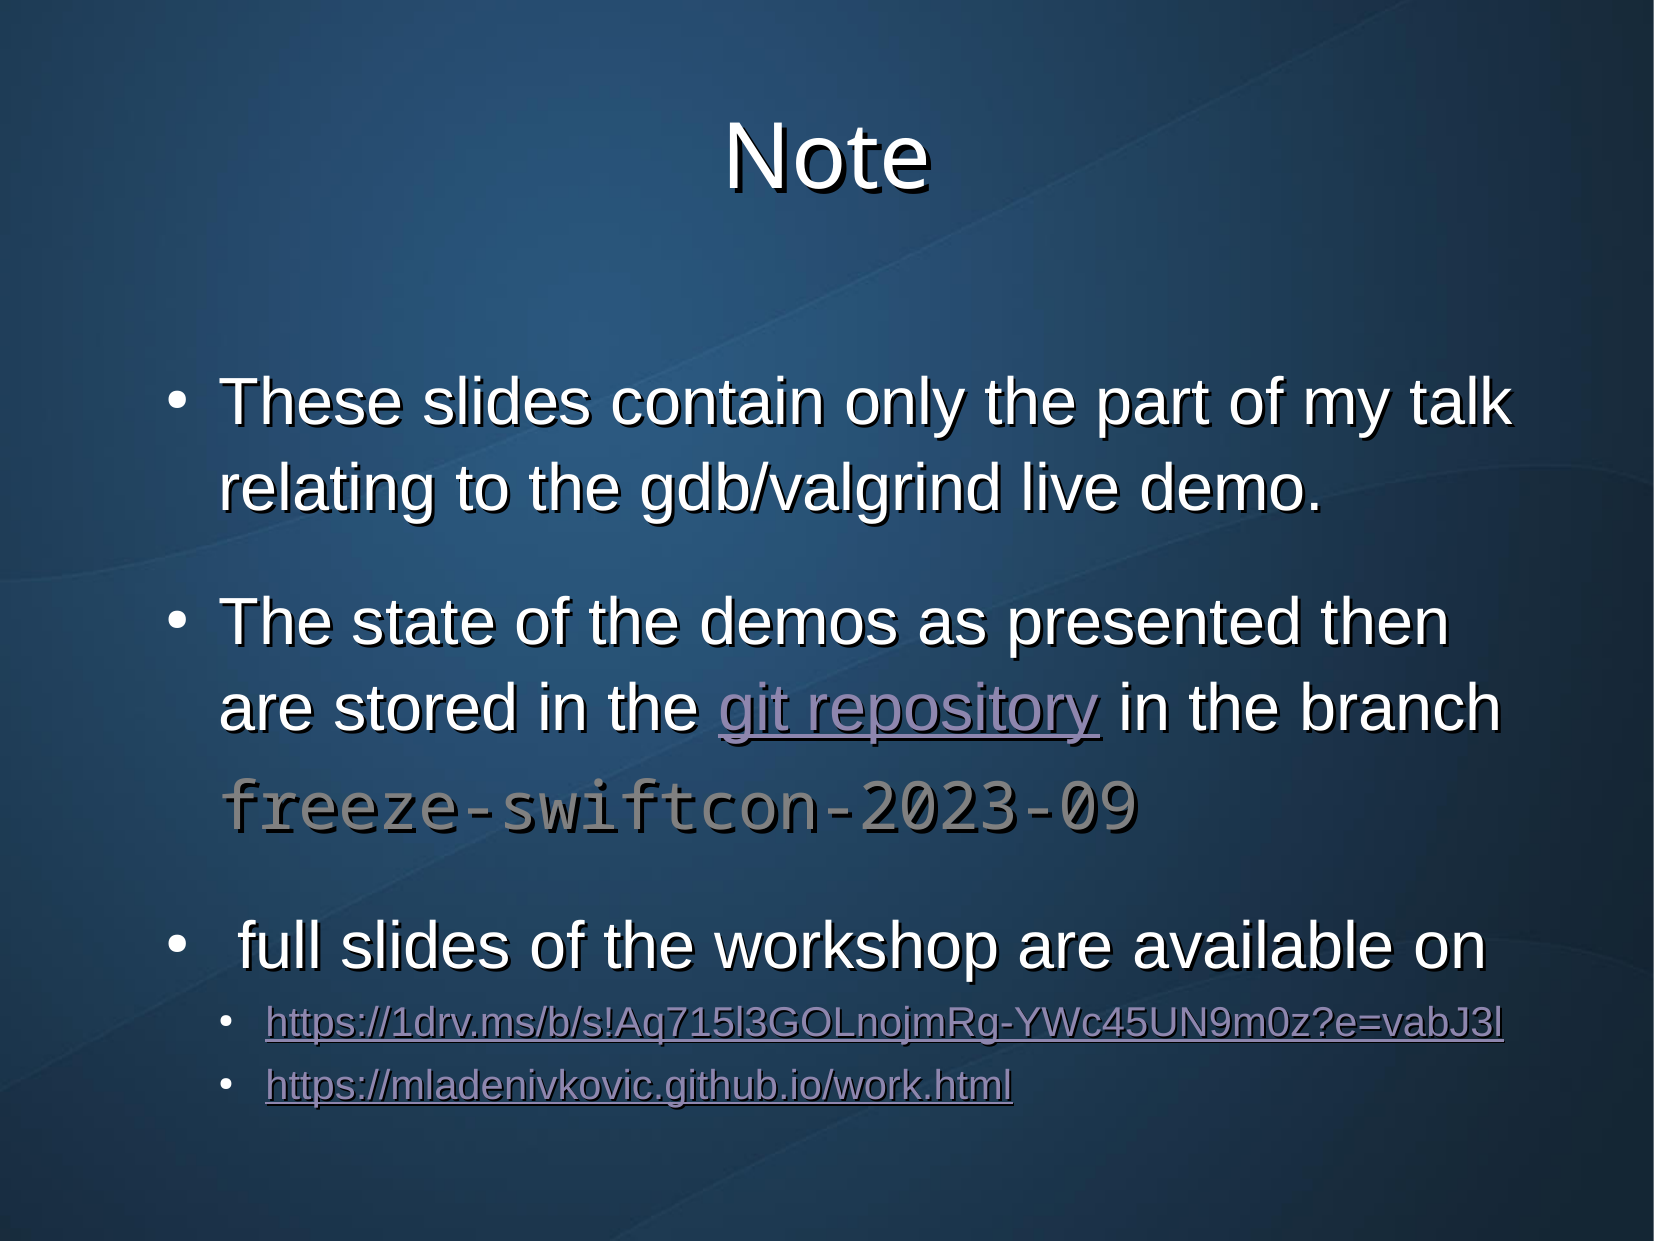

# Note
These slides contain only the part of my talk relating to the gdb/valgrind live demo.
The state of the demos as presented then are stored in the git repository in the branch freeze-swiftcon-2023-09
 full slides of the workshop are available on
 https://1drv.ms/b/s!Aq715l3GOLnojmRg-YWc45UN9m0z?e=vabJ3l
 https://mladenivkovic.github.io/work.html